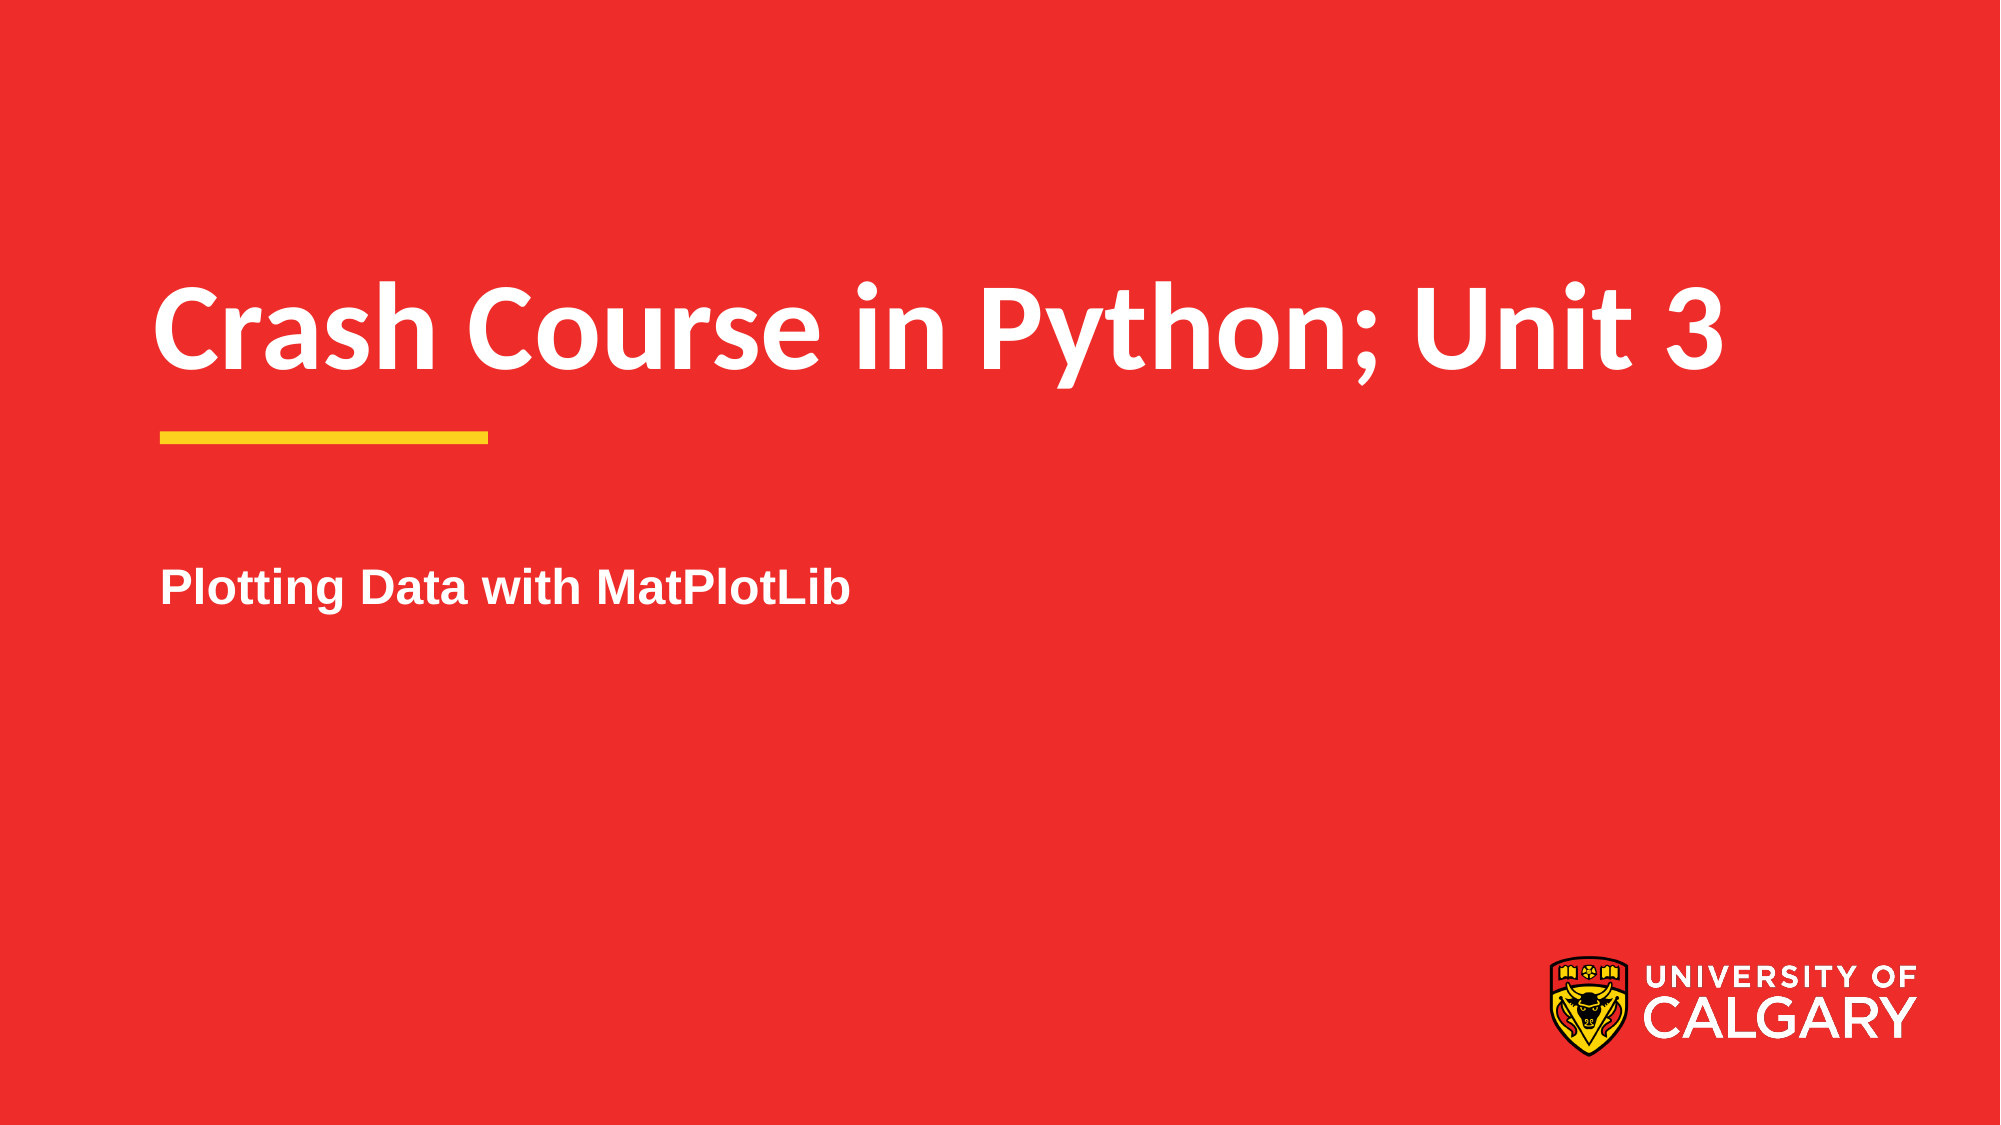

# Crash Course in Python; Unit 3
Plotting Data with MatPlotLib